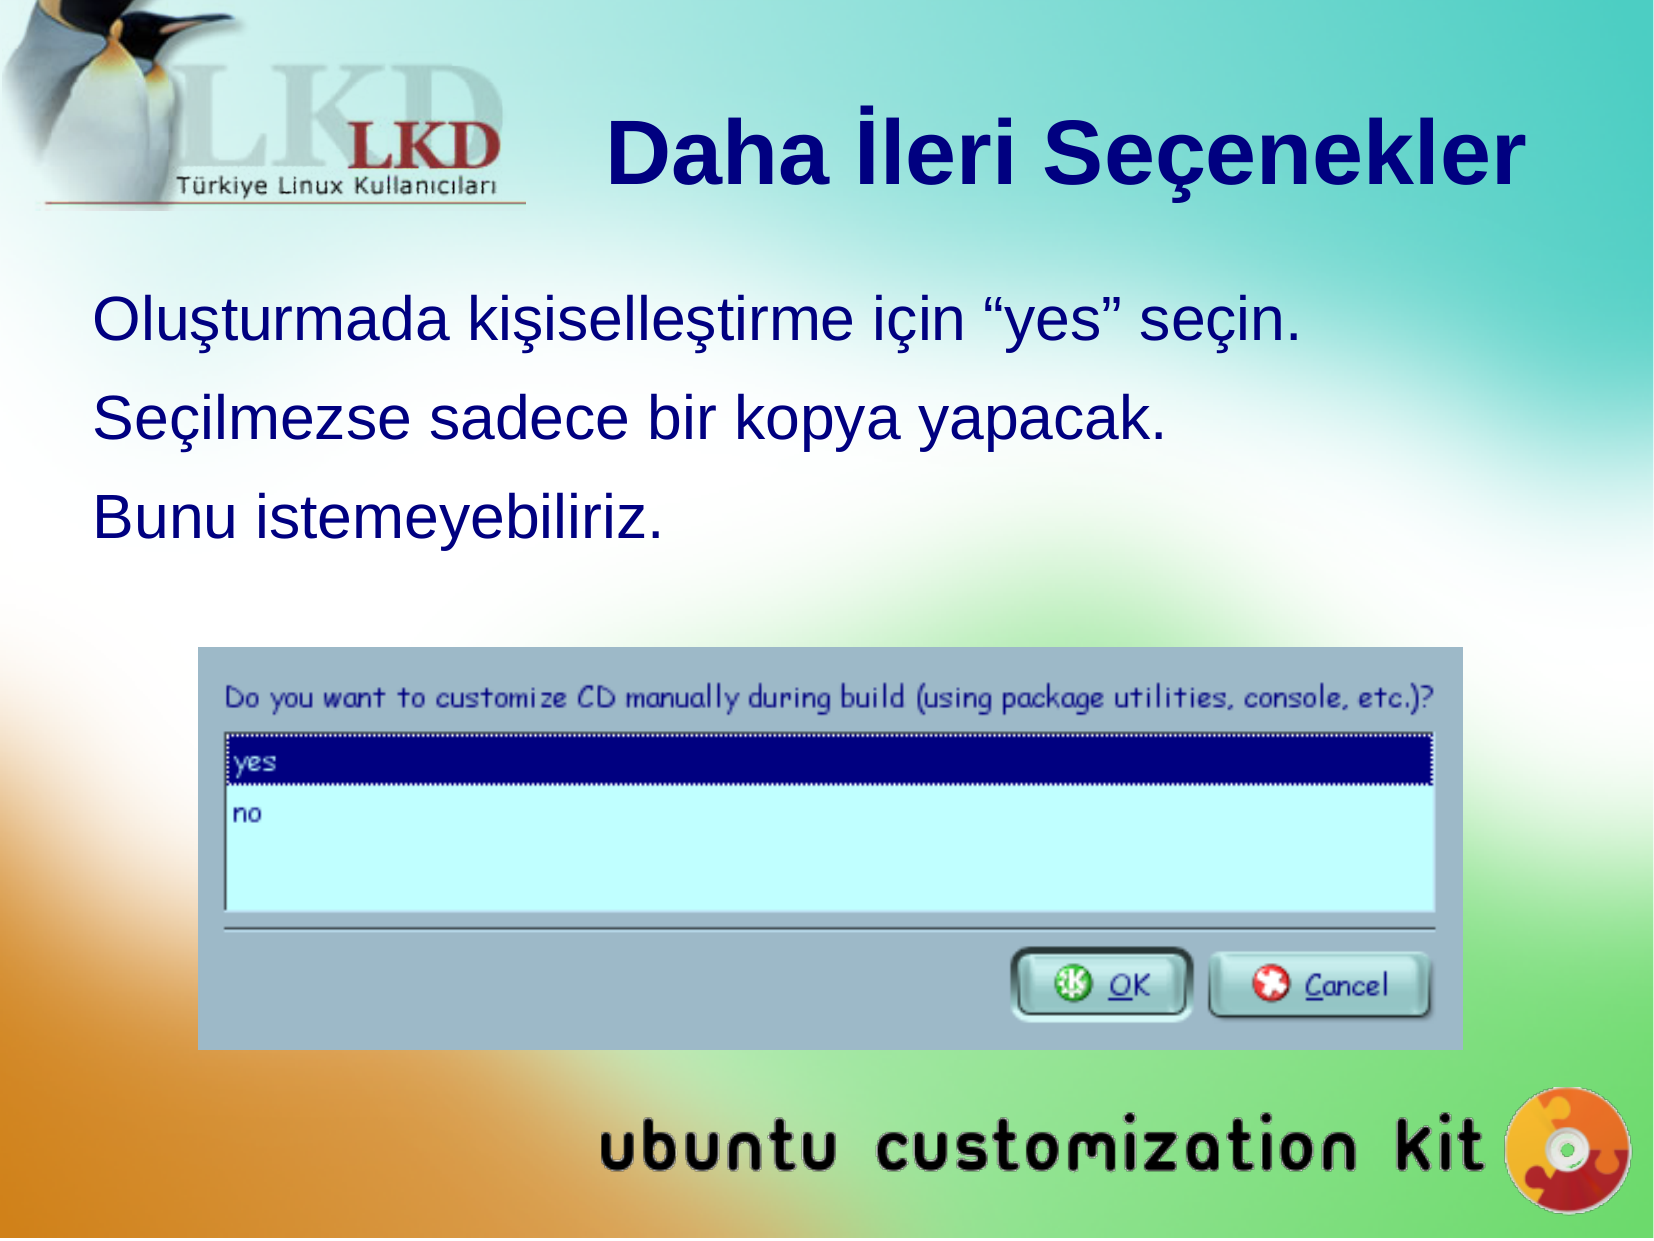

# Daha İleri Seçenekler
Oluşturmada kişiselleştirme için “yes” seçin.
Seçilmezse sadece bir kopya yapacak.
Bunu istemeyebiliriz.